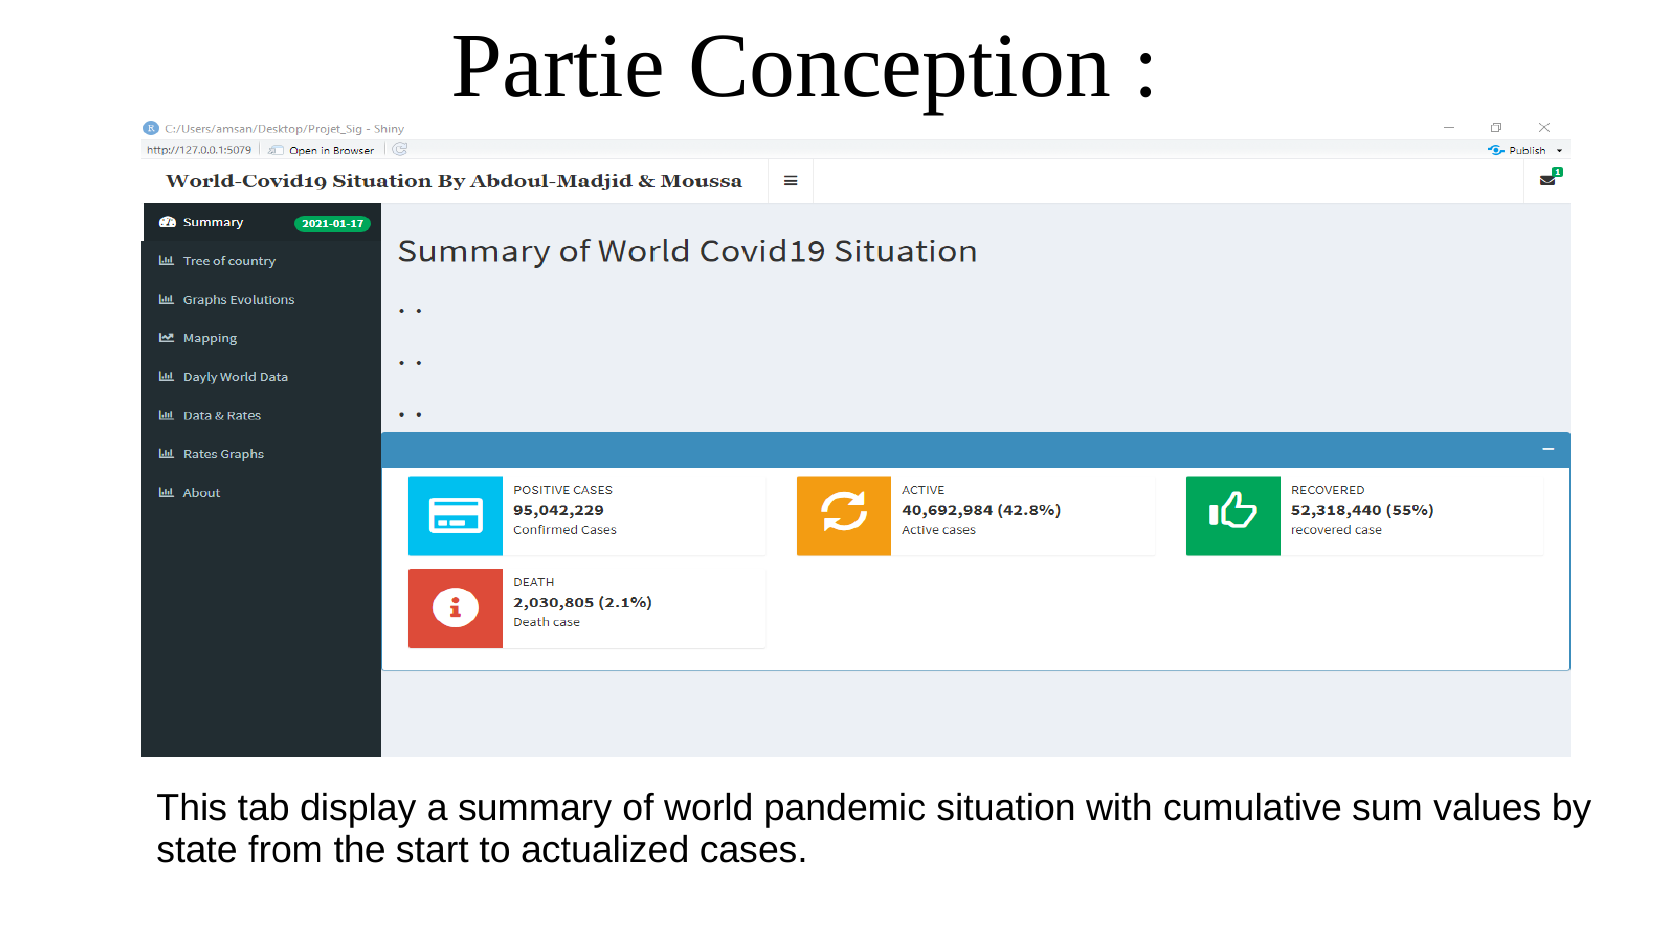

# Partie Conception :
This tab display a summary of world pandemic situation with cumulative sum values by state from the start to actualized cases.